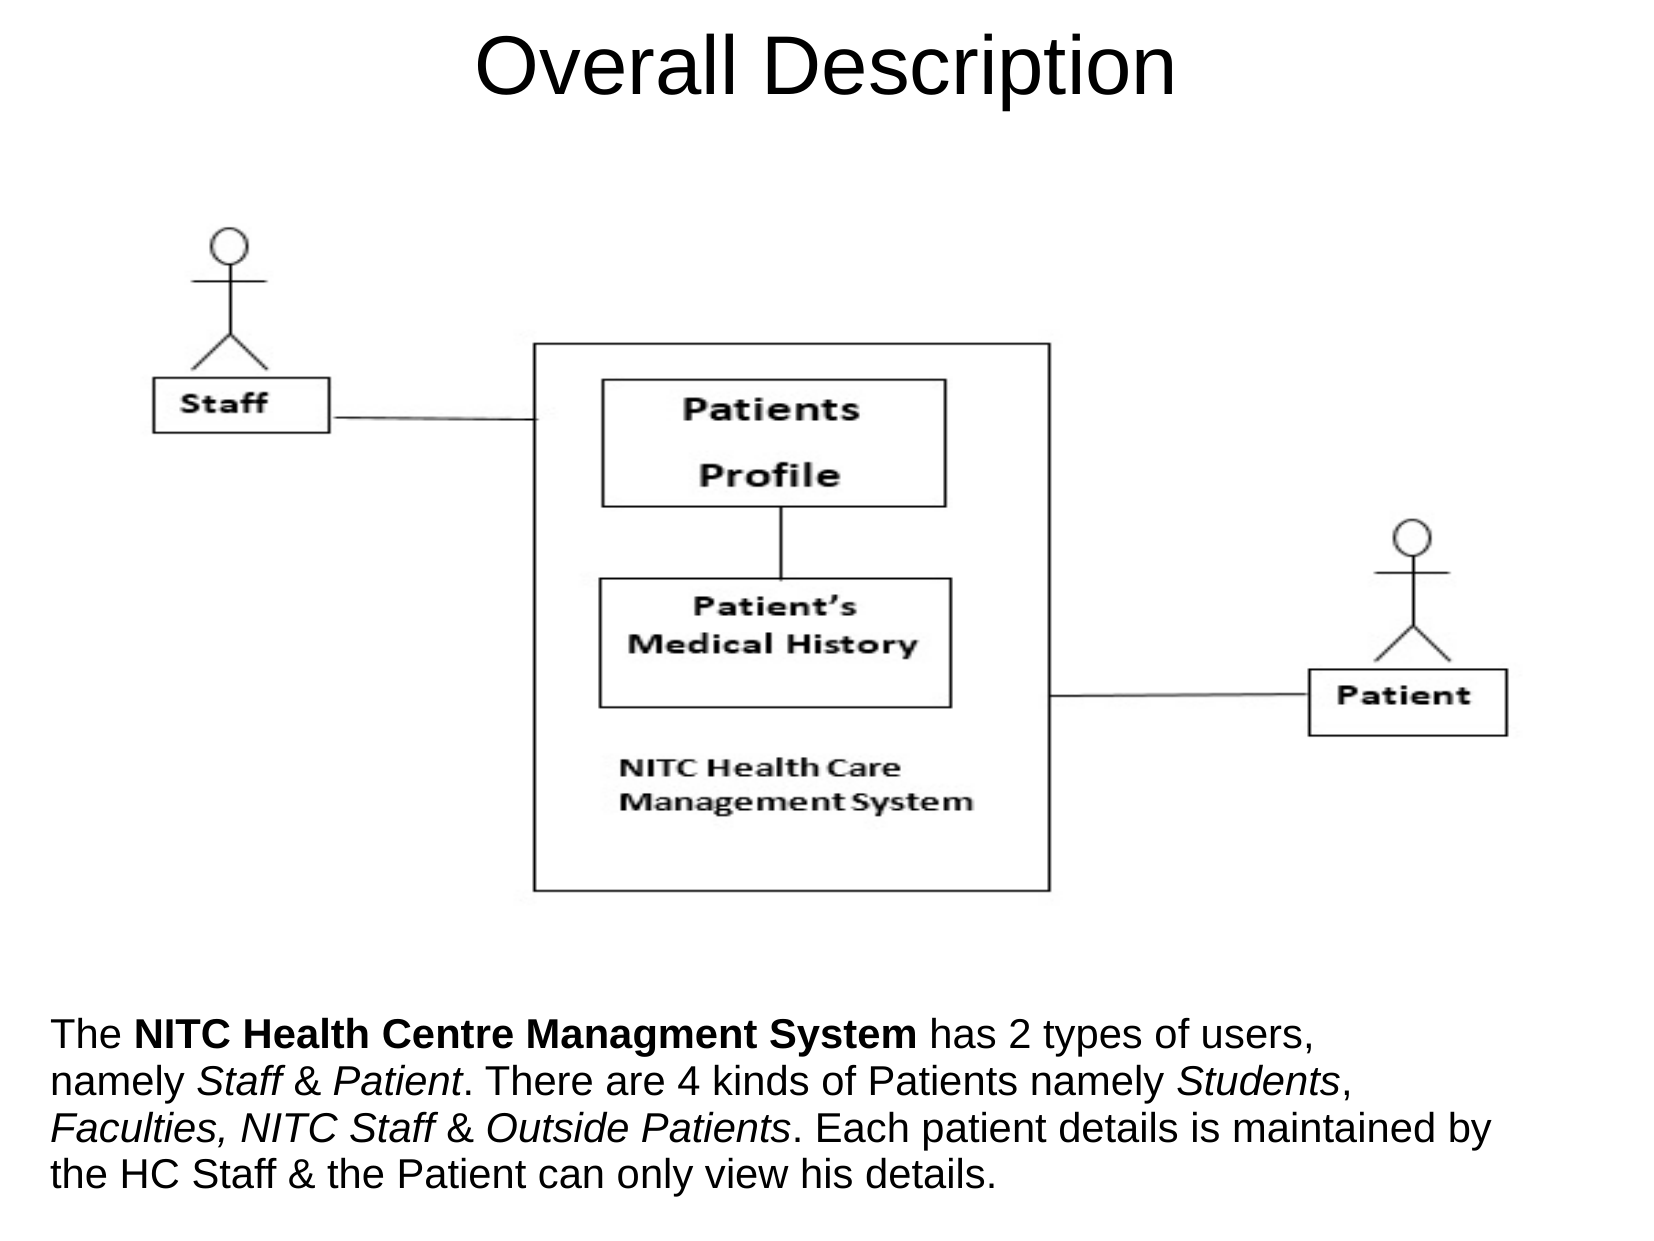

# Overall Description
The NITC Health Centre Managment System has 2 types of users,
namely Staff & Patient. There are 4 kinds of Patients namely Students, Faculties, NITC Staff & Outside Patients. Each patient details is maintained by the HC Staff & the Patient can only view his details.